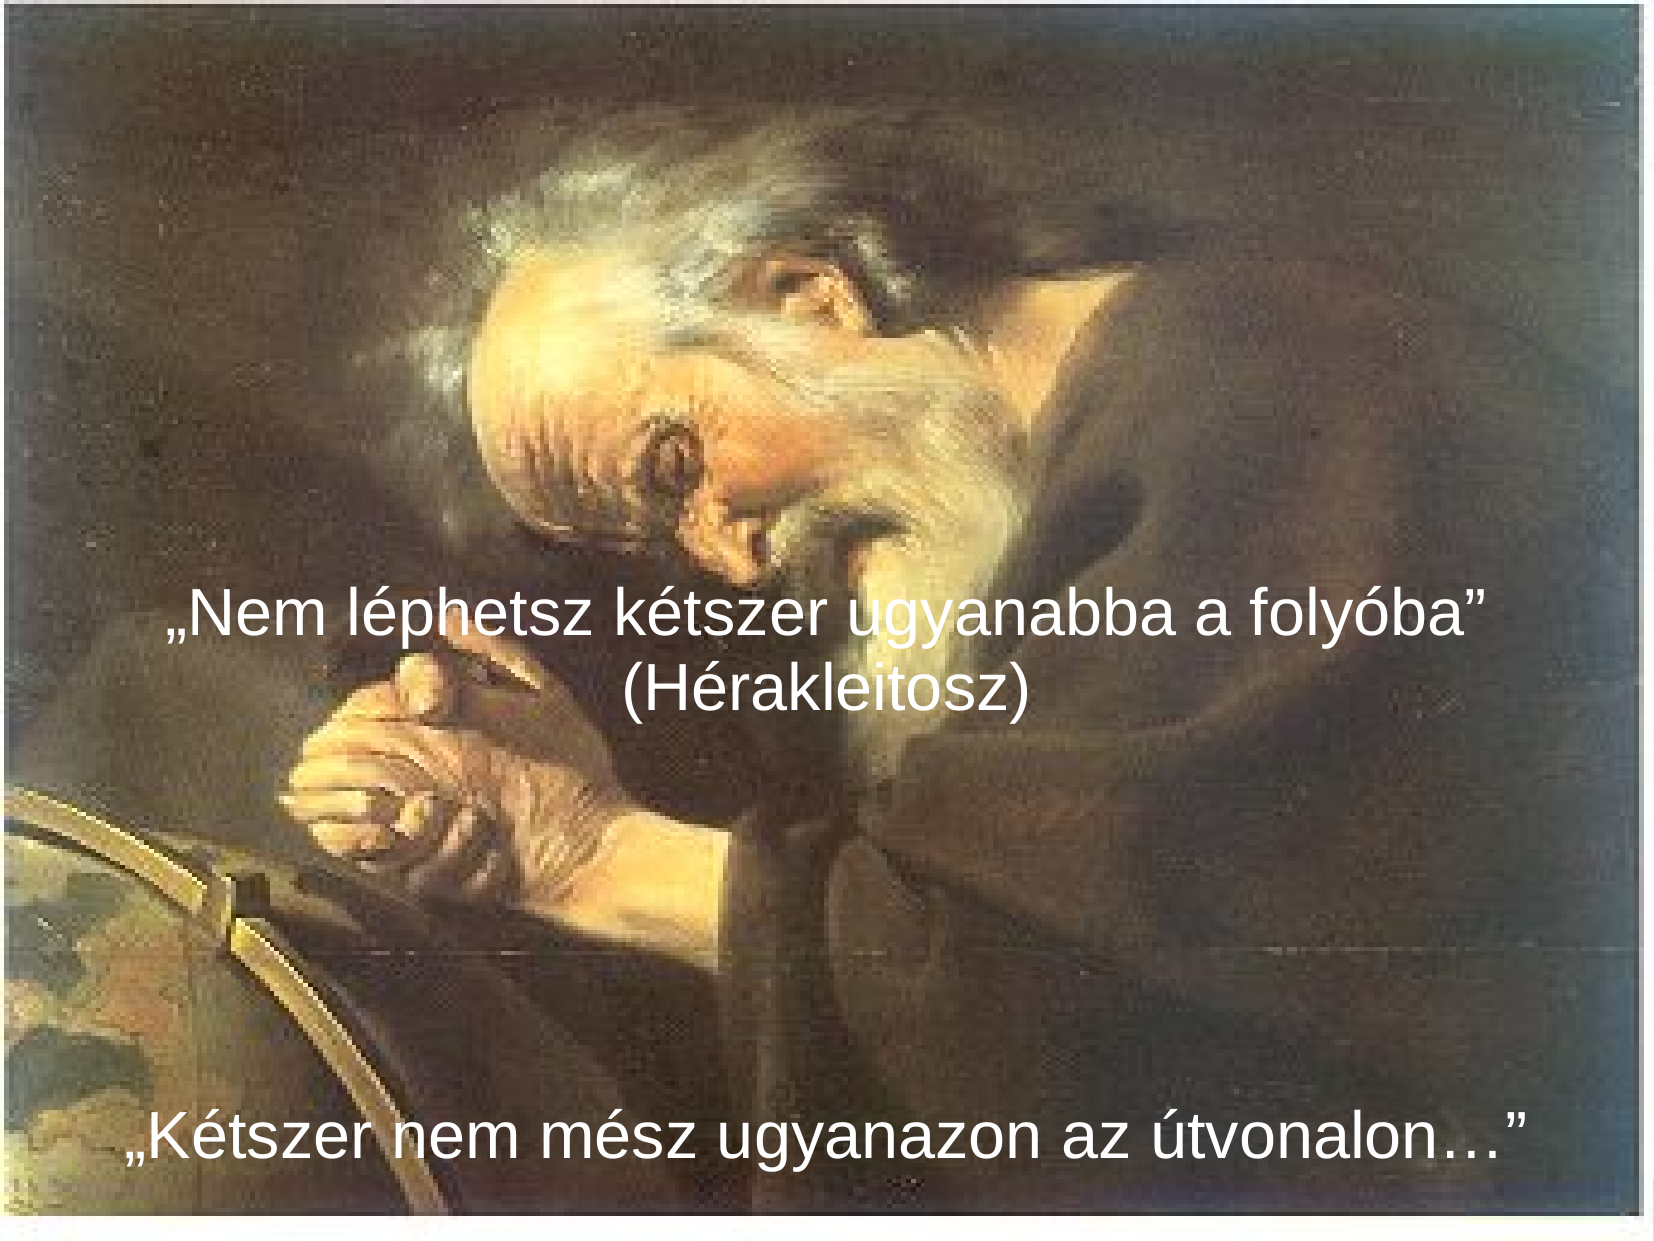

# „Nem léphetsz kétszer ugyanabba a folyóba”
(Hérakleitosz)
„Kétszer nem mész ugyanazon az útvonalon…”
4